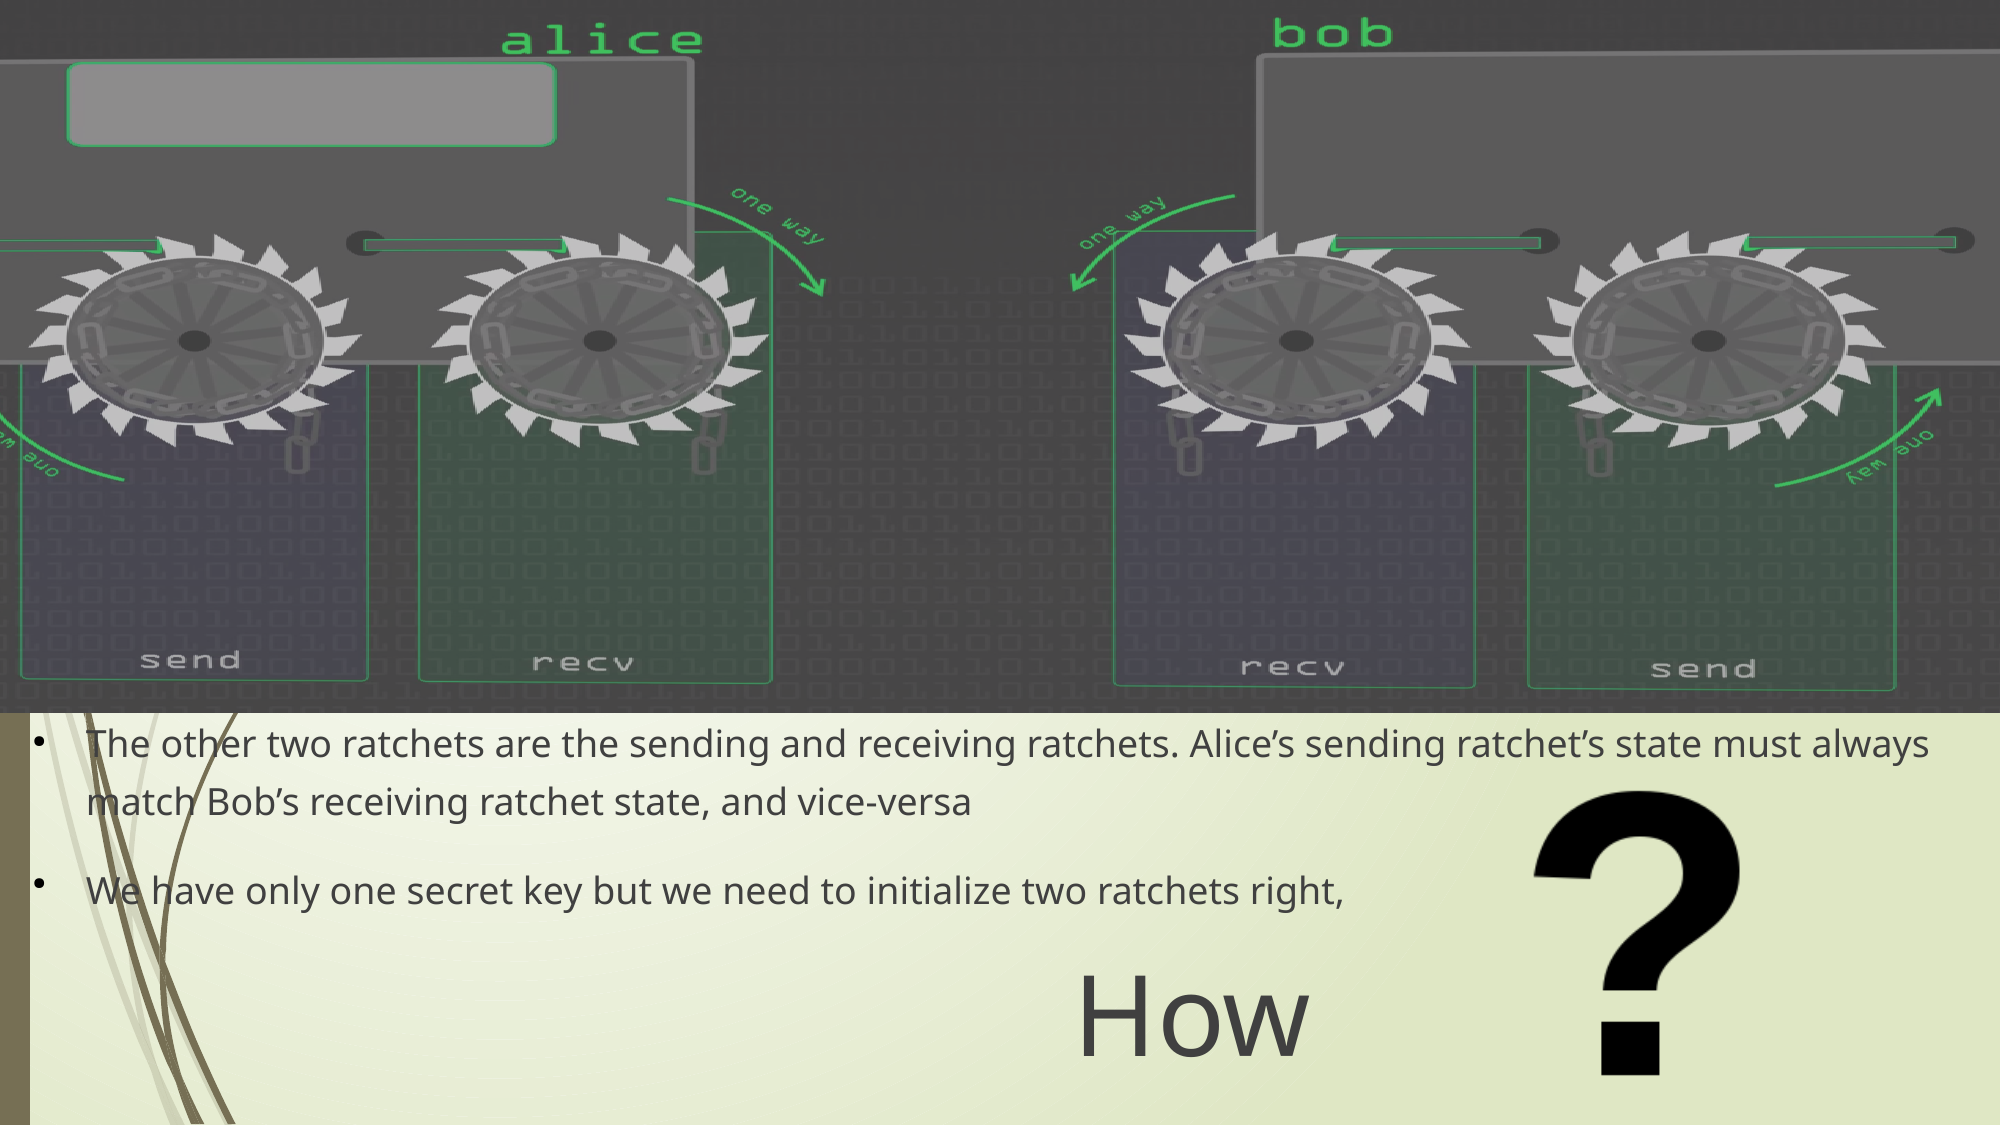

# The other two ratchets are the sending and receiving ratchets. Alice’s sending ratchet’s state must always match Bob’s receiving ratchet state, and vice-versa
We have only one secret key but we need to initialize two ratchets right,
 How